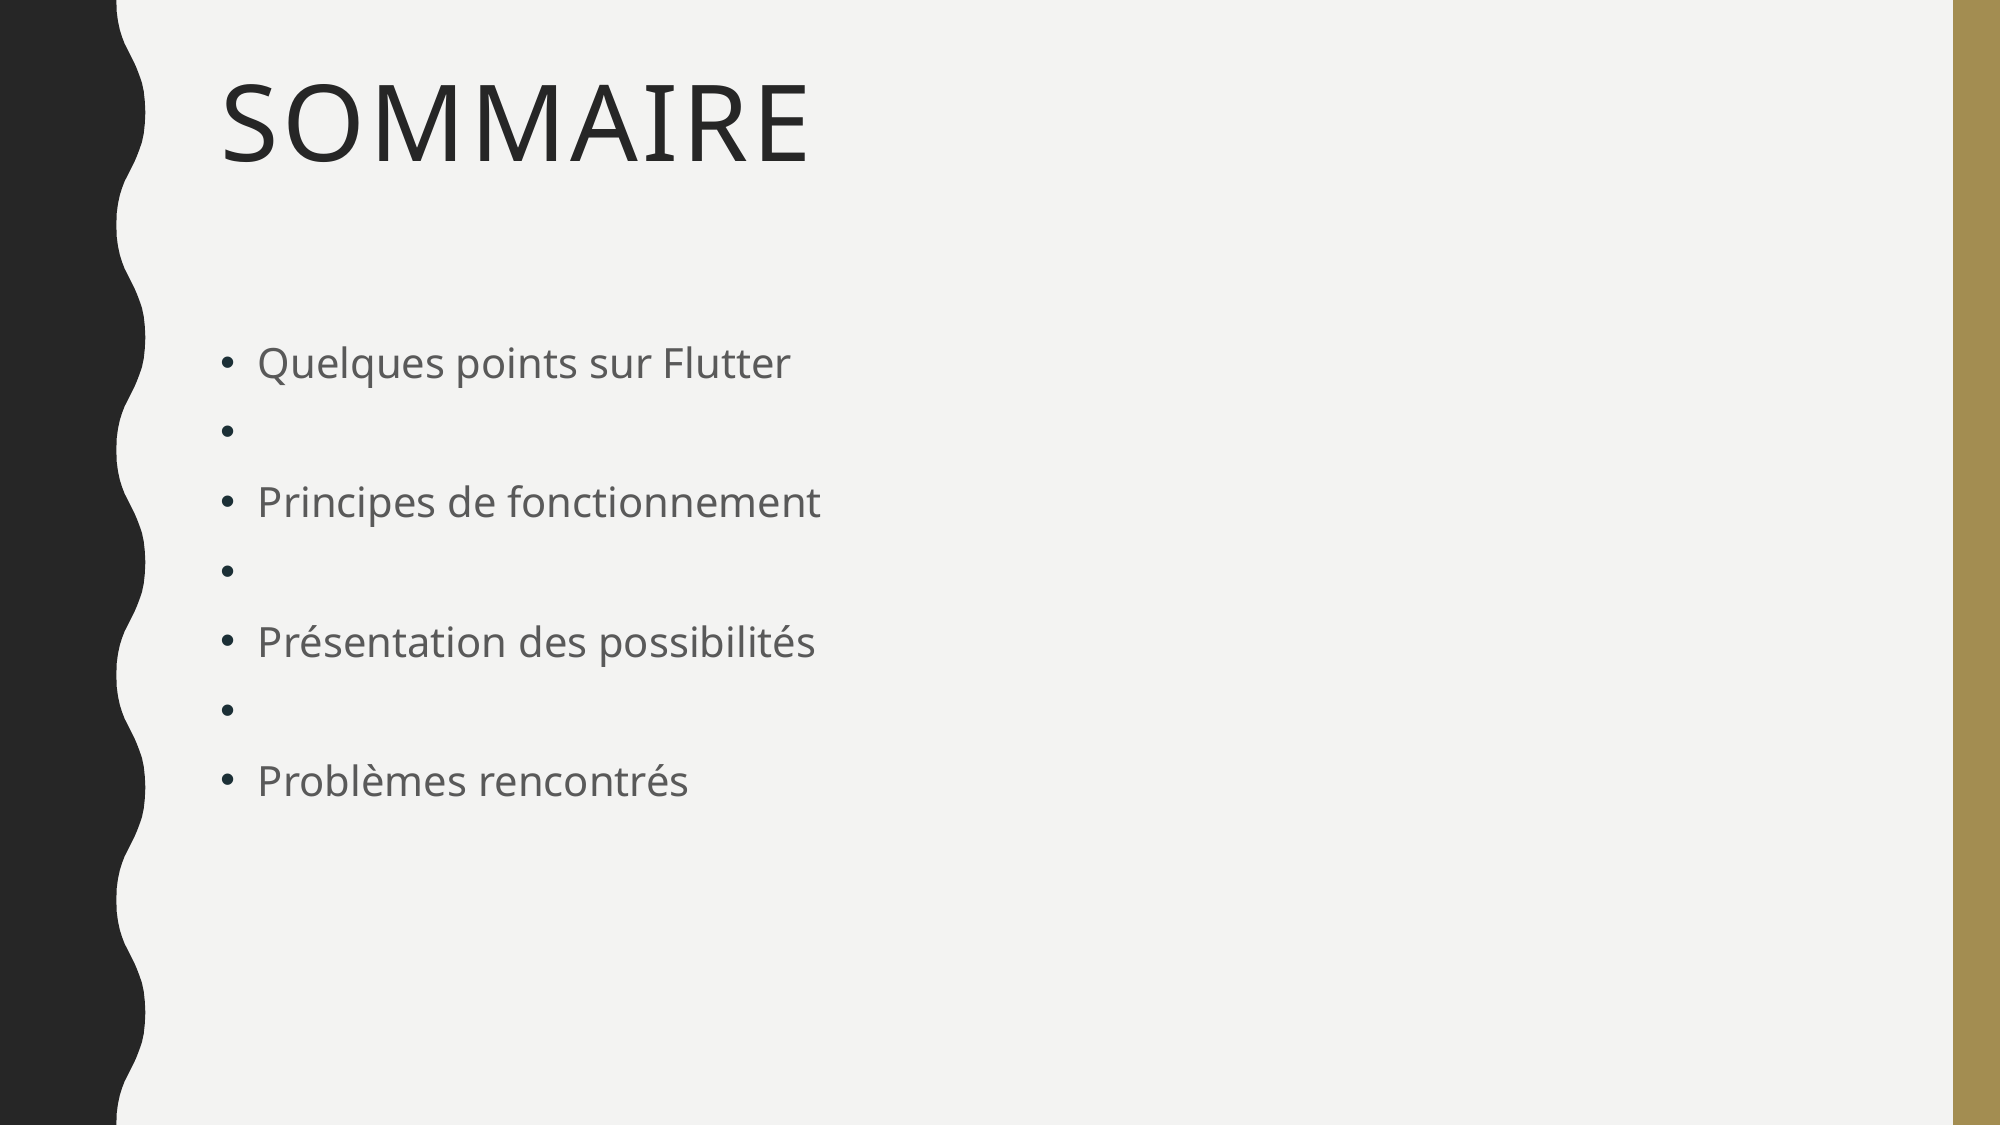

# Sommaire
Quelques points sur Flutter
Principes de fonctionnement
Présentation des possibilités
Problèmes rencontrés